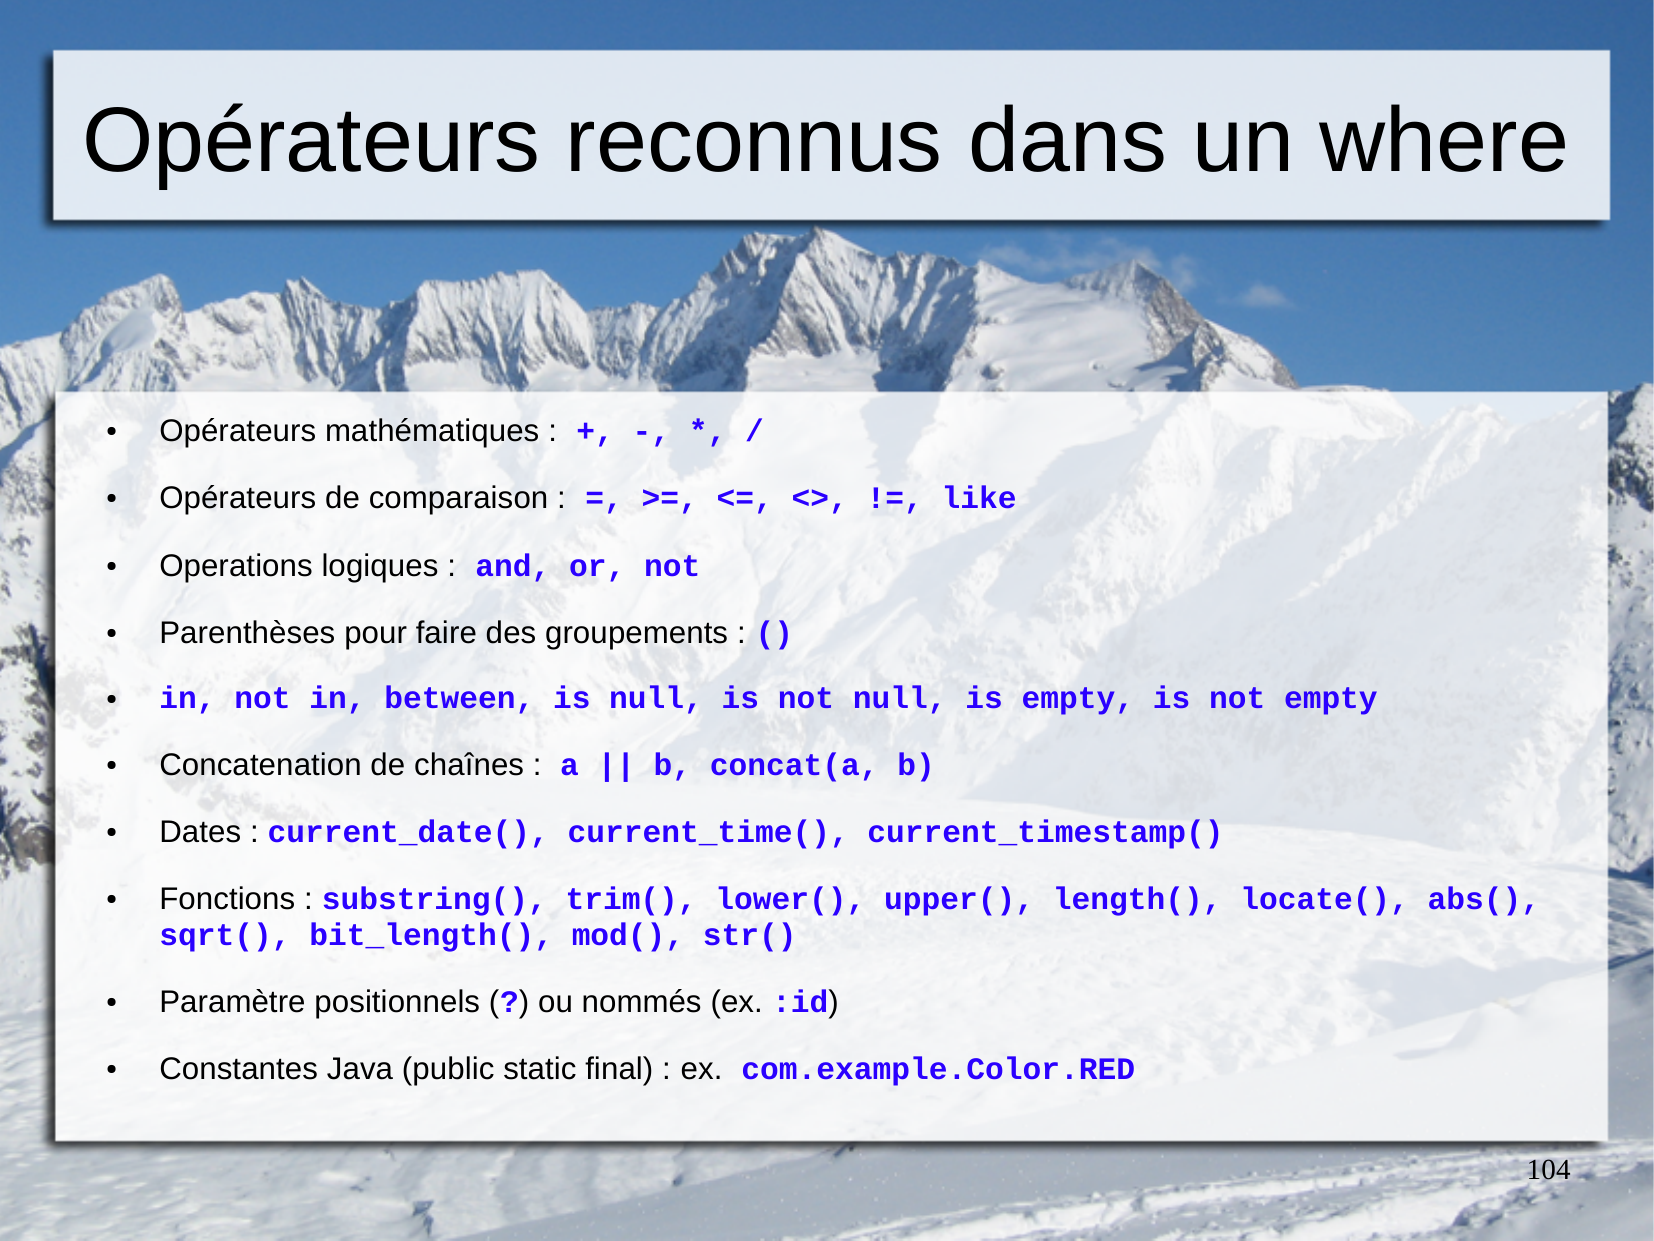

# Opérateurs reconnus dans un where
Opérateurs mathématiques : +, -, *, /
Opérateurs de comparaison : =, >=, <=, <>, !=, like
Operations logiques : and, or, not
Parenthèses pour faire des groupements : ()
in, not in, between, is null, is not null, is empty, is not empty
Concatenation de chaînes : a || b, concat(a, b)
Dates : current_date(), current_time(), current_timestamp()
Fonctions : substring(), trim(), lower(), upper(), length(), locate(), abs(), sqrt(), bit_length(), mod(), str()
Paramètre positionnels (?) ou nommés (ex. :id)
Constantes Java (public static final) : ex. com.example.Color.RED
104